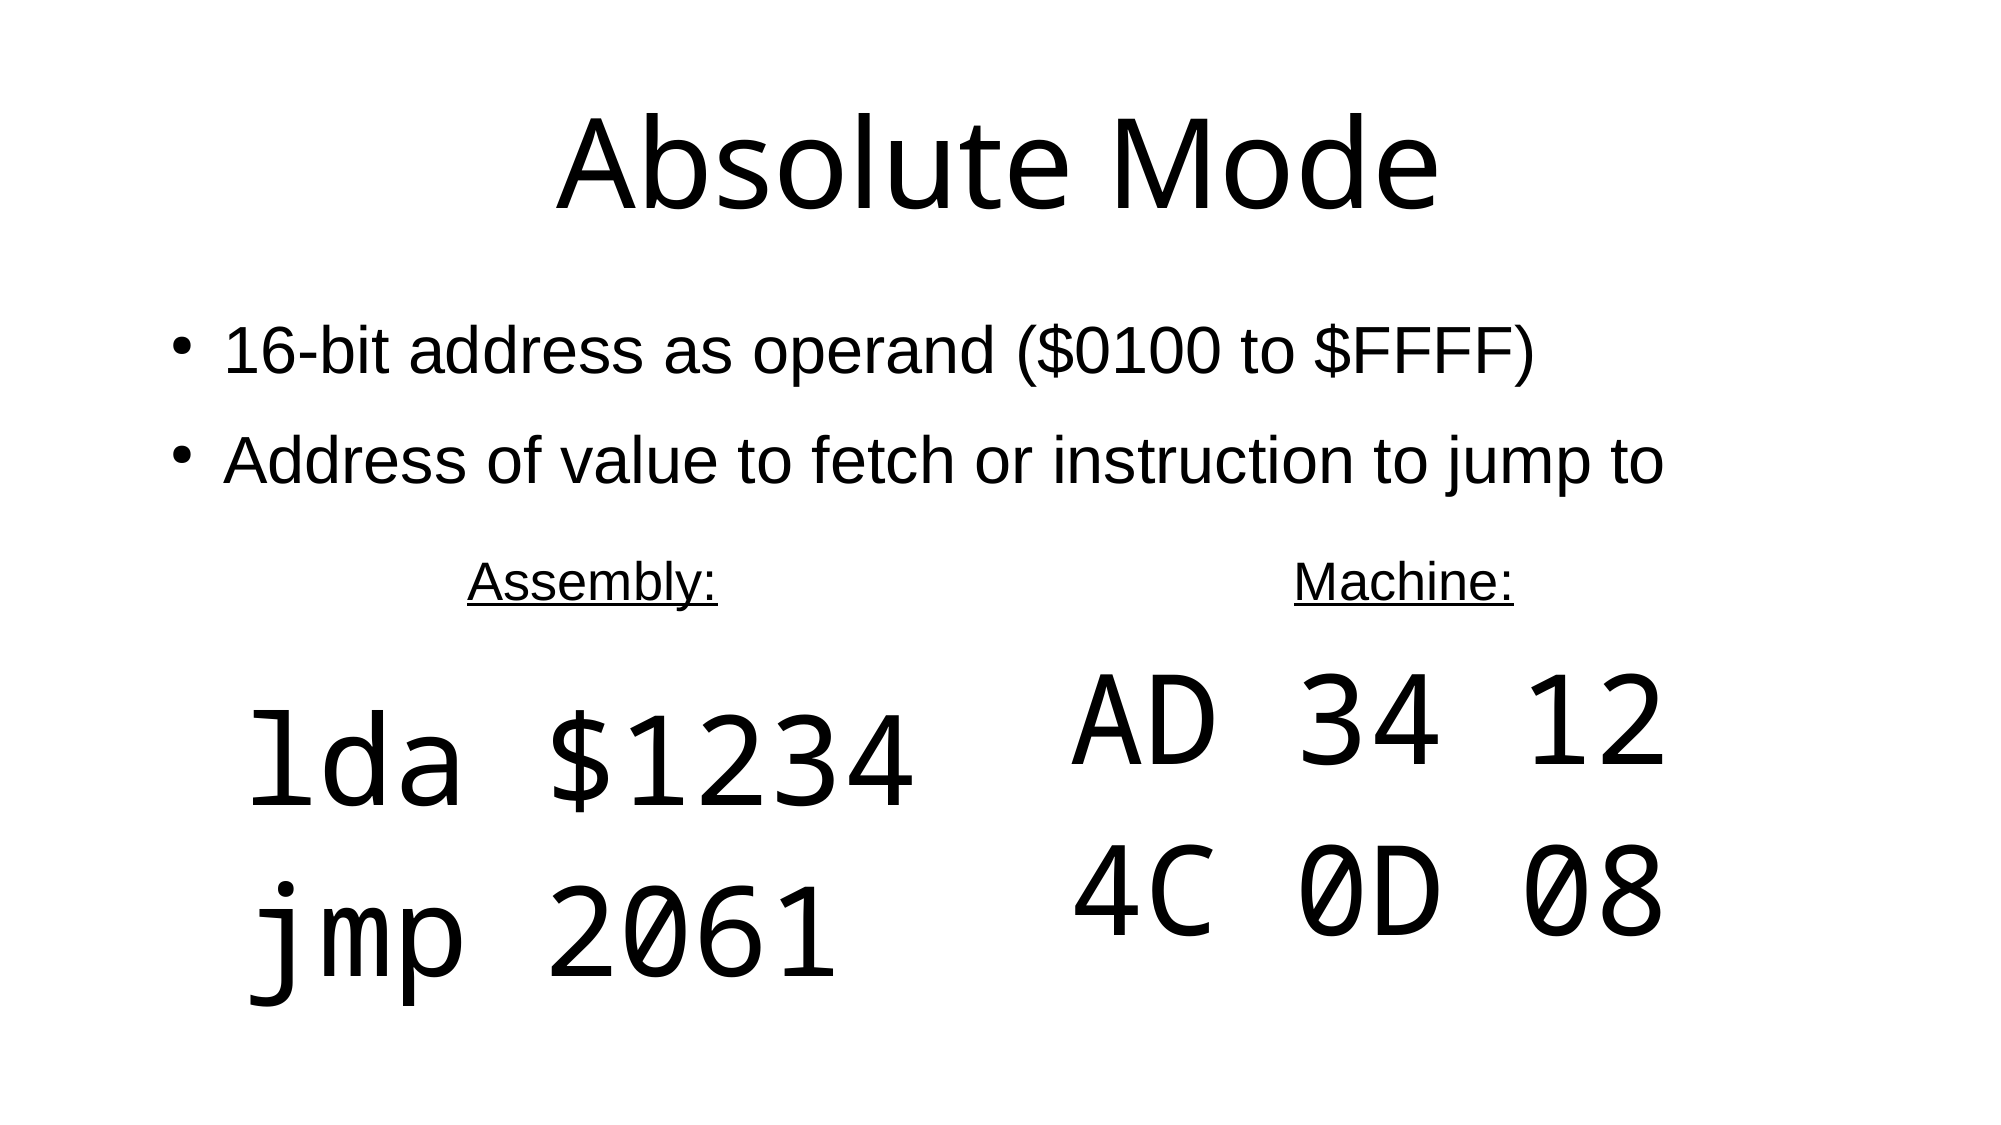

Absolute Mode
# 16-bit address as operand ($0100 to $FFFF)
Address of value to fetch or instruction to jump to
Assembly:
Machine:
AD 34 12
4C 0D 08
lda $1234
jmp 2061